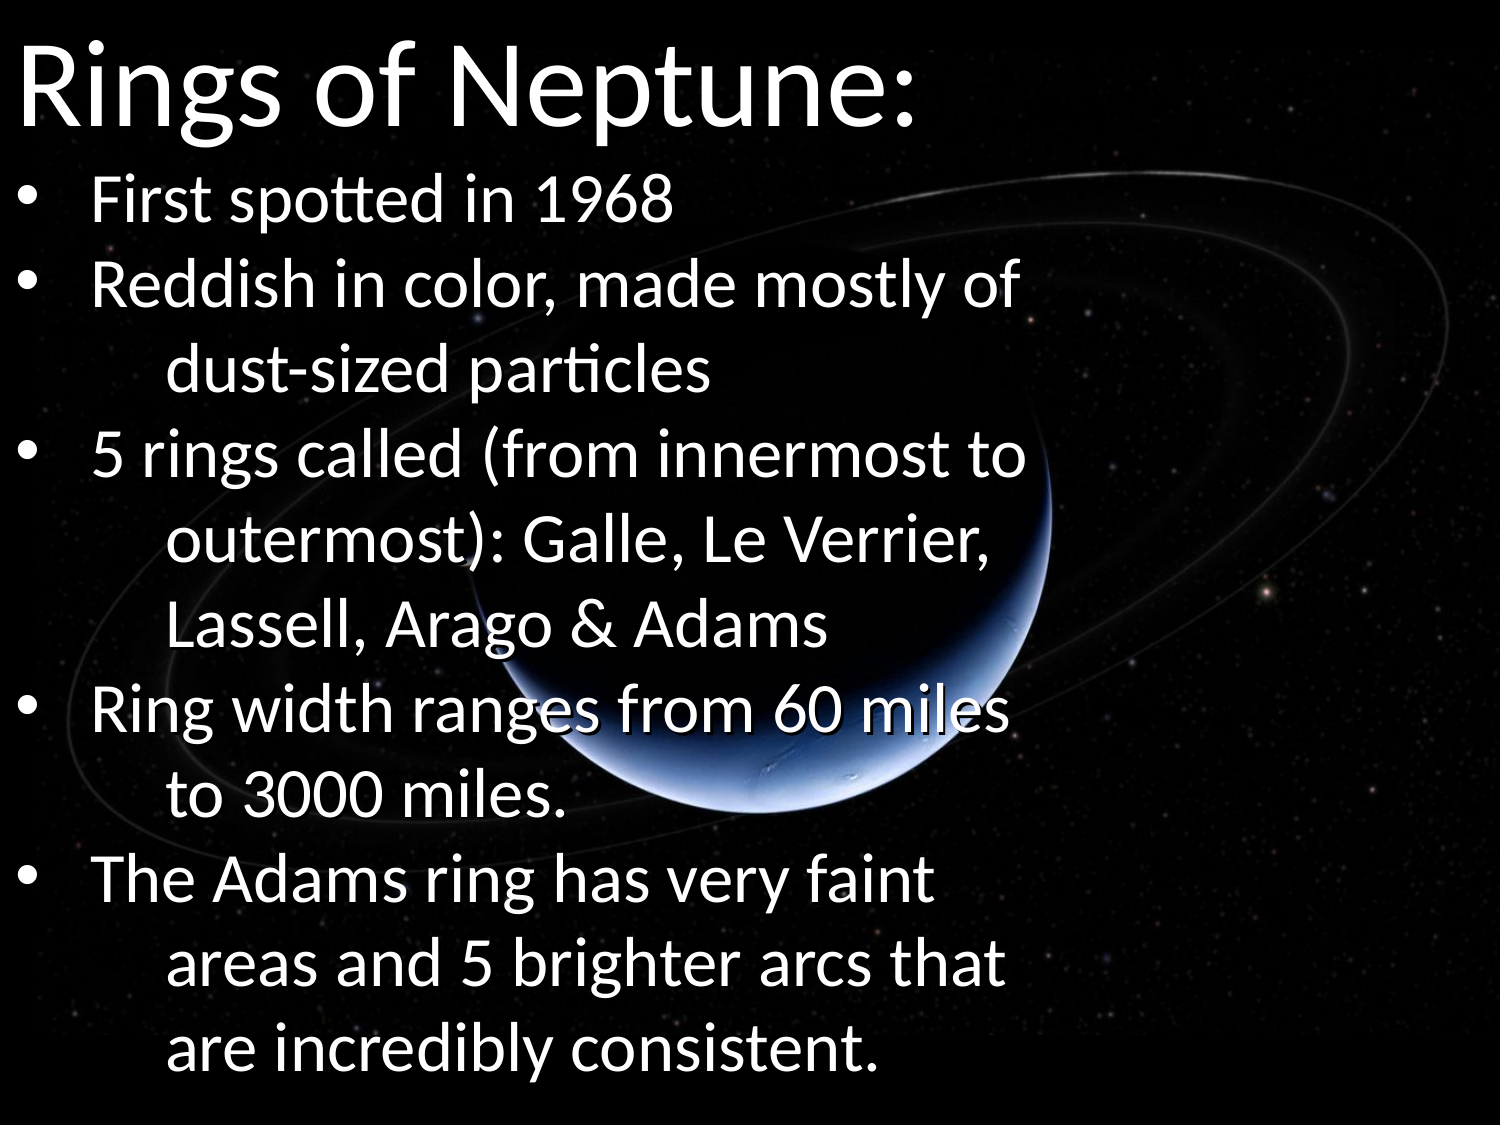

Rings of Neptune:
First spotted in 1968
Reddish in color, made mostly of dust-sized particles
5 rings called (from innermost to outermost): Galle, Le Verrier, Lassell, Arago & Adams
Ring width ranges from 60 miles to 3000 miles.
The Adams ring has very faint areas and 5 brighter arcs that are incredibly consistent.